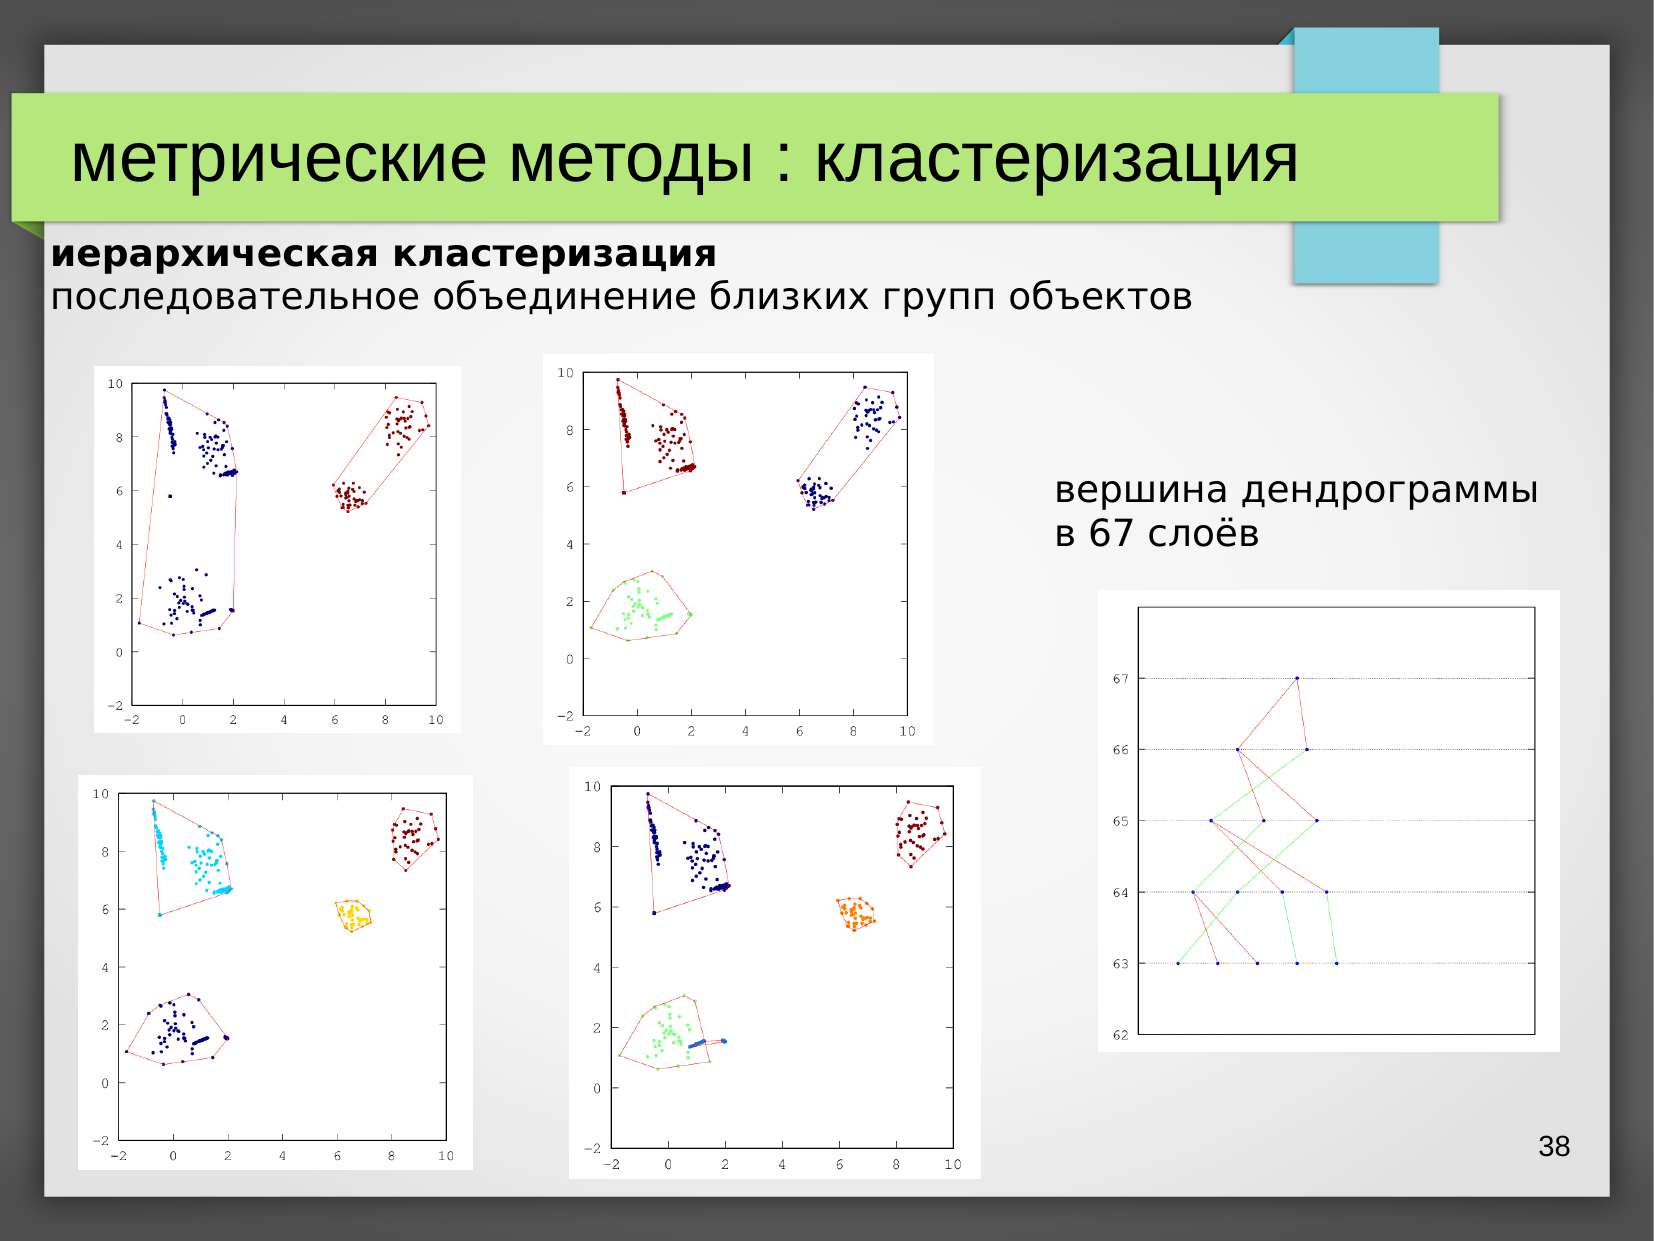

# метрические методы : кластеризация
иерархическая кластеризация
последовательное объединение близких групп объектов
вершина дендрограммы
в 67 слоёв
38